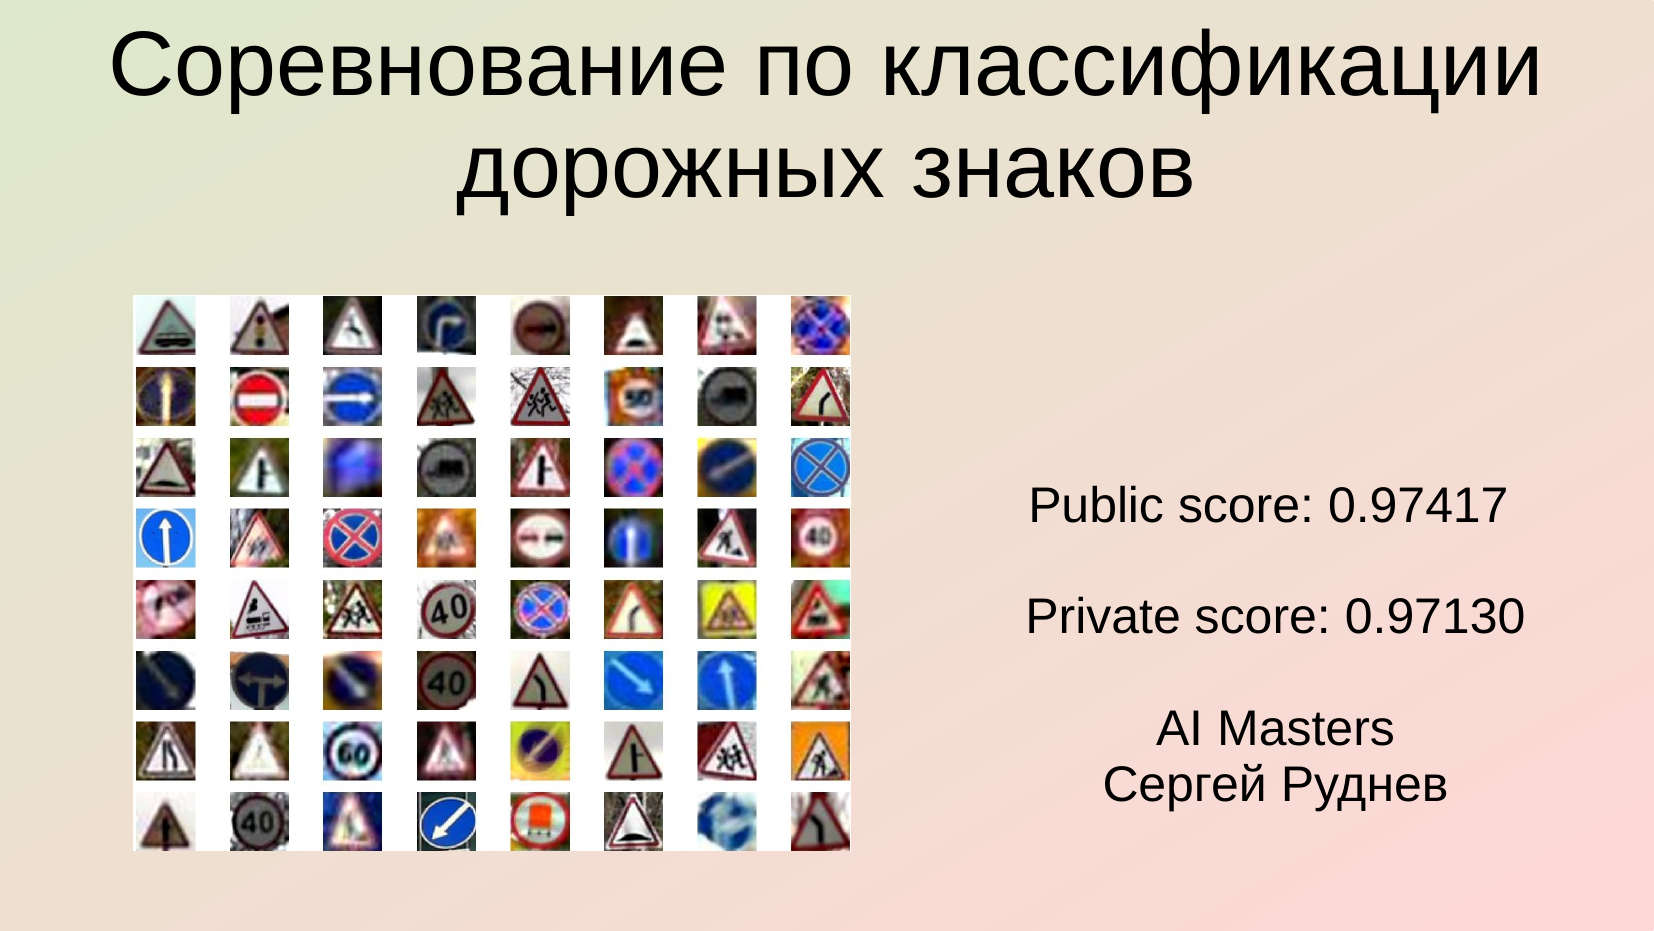

# Соревнование по классификации дорожных знаков
Public score: 0.97417
Private score: 0.97130
AI Masters
Сергей Руднев